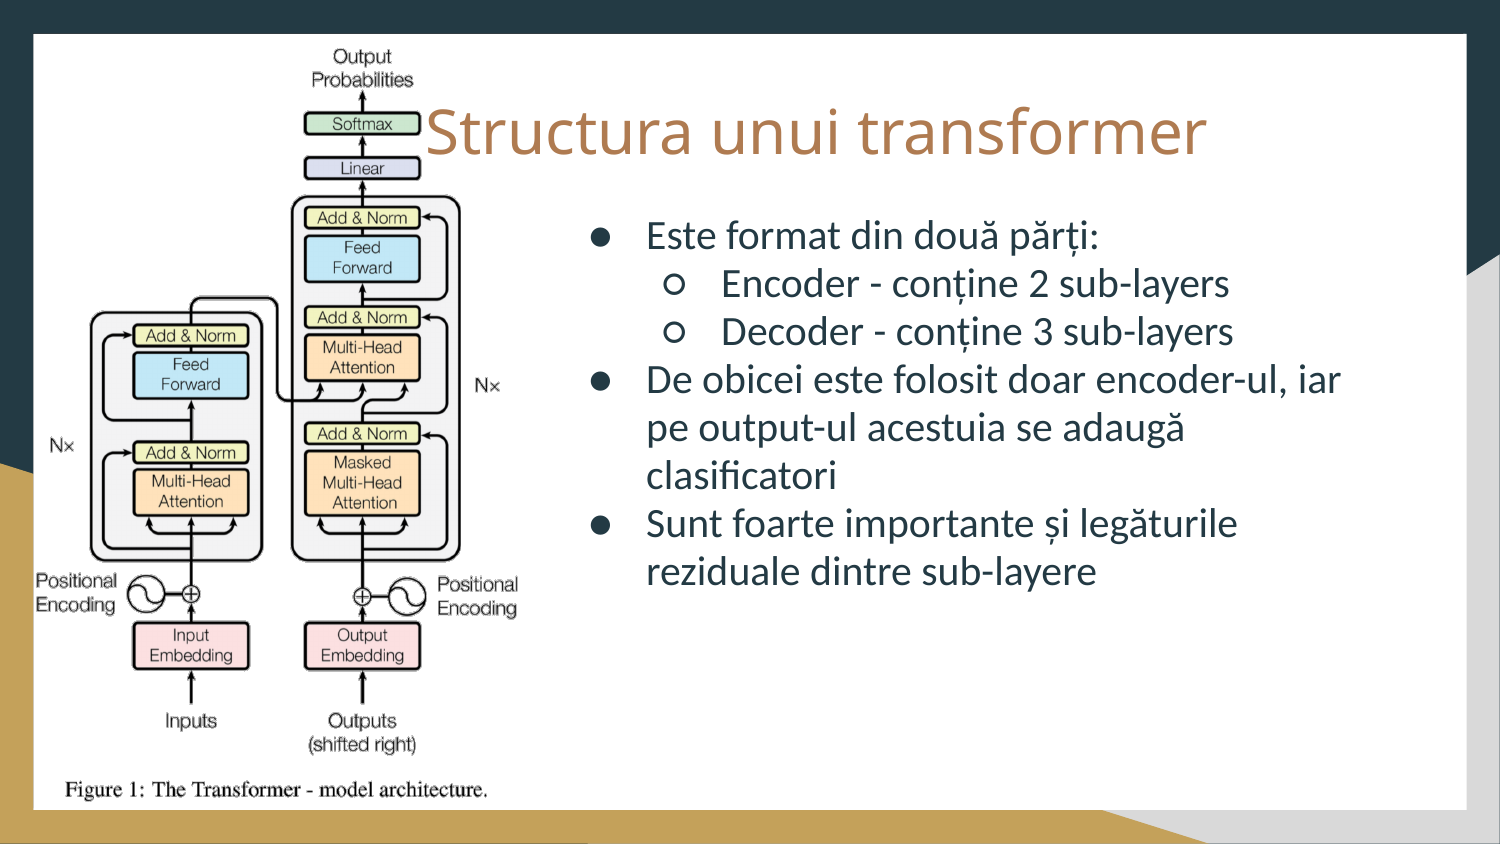

# Structura unui transformer
Este format din două părți:
Encoder - conține 2 sub-layers
Decoder - conține 3 sub-layers
De obicei este folosit doar encoder-ul, iar pe output-ul acestuia se adaugă clasificatori
Sunt foarte importante și legăturile reziduale dintre sub-layere